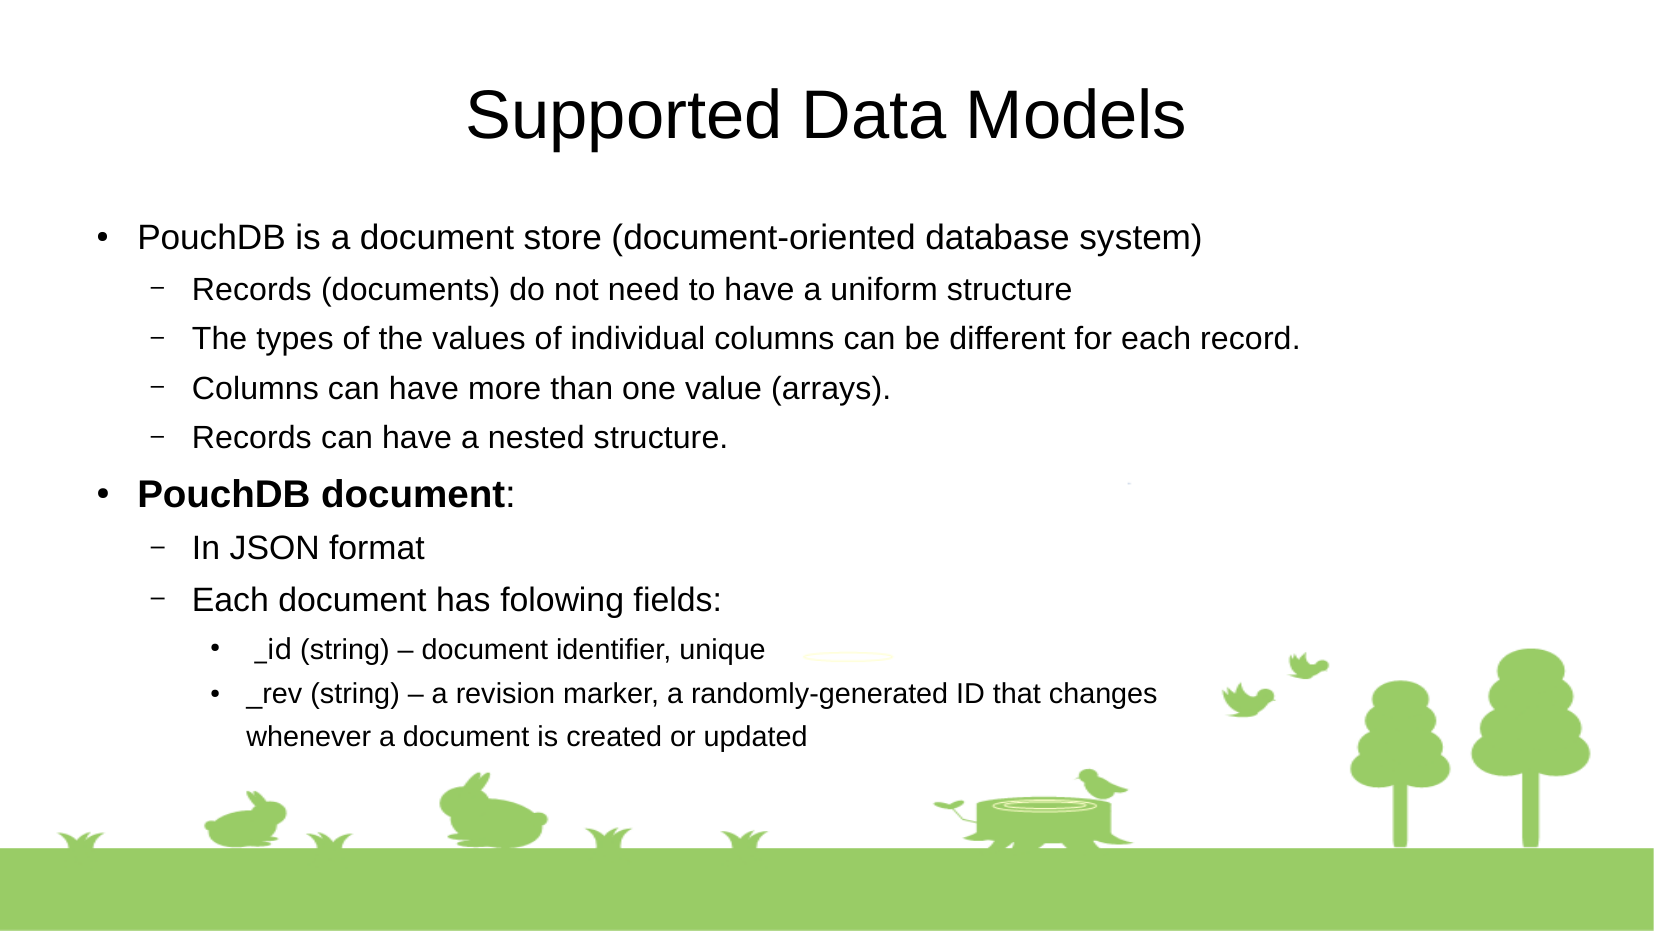

# Supported Data Models
PouchDB is a document store (document-oriented database system)
Records (documents) do not need to have a uniform structure
The types of the values of individual columns can be different for each record.
Columns can have more than one value (arrays).
Records can have a nested structure.
PouchDB document:
In JSON format
Each document has folowing fields:
 _id (string) – document identifier, unique
_rev (string) – a revision marker, a randomly-generated ID that changes
whenever a document is created or updated